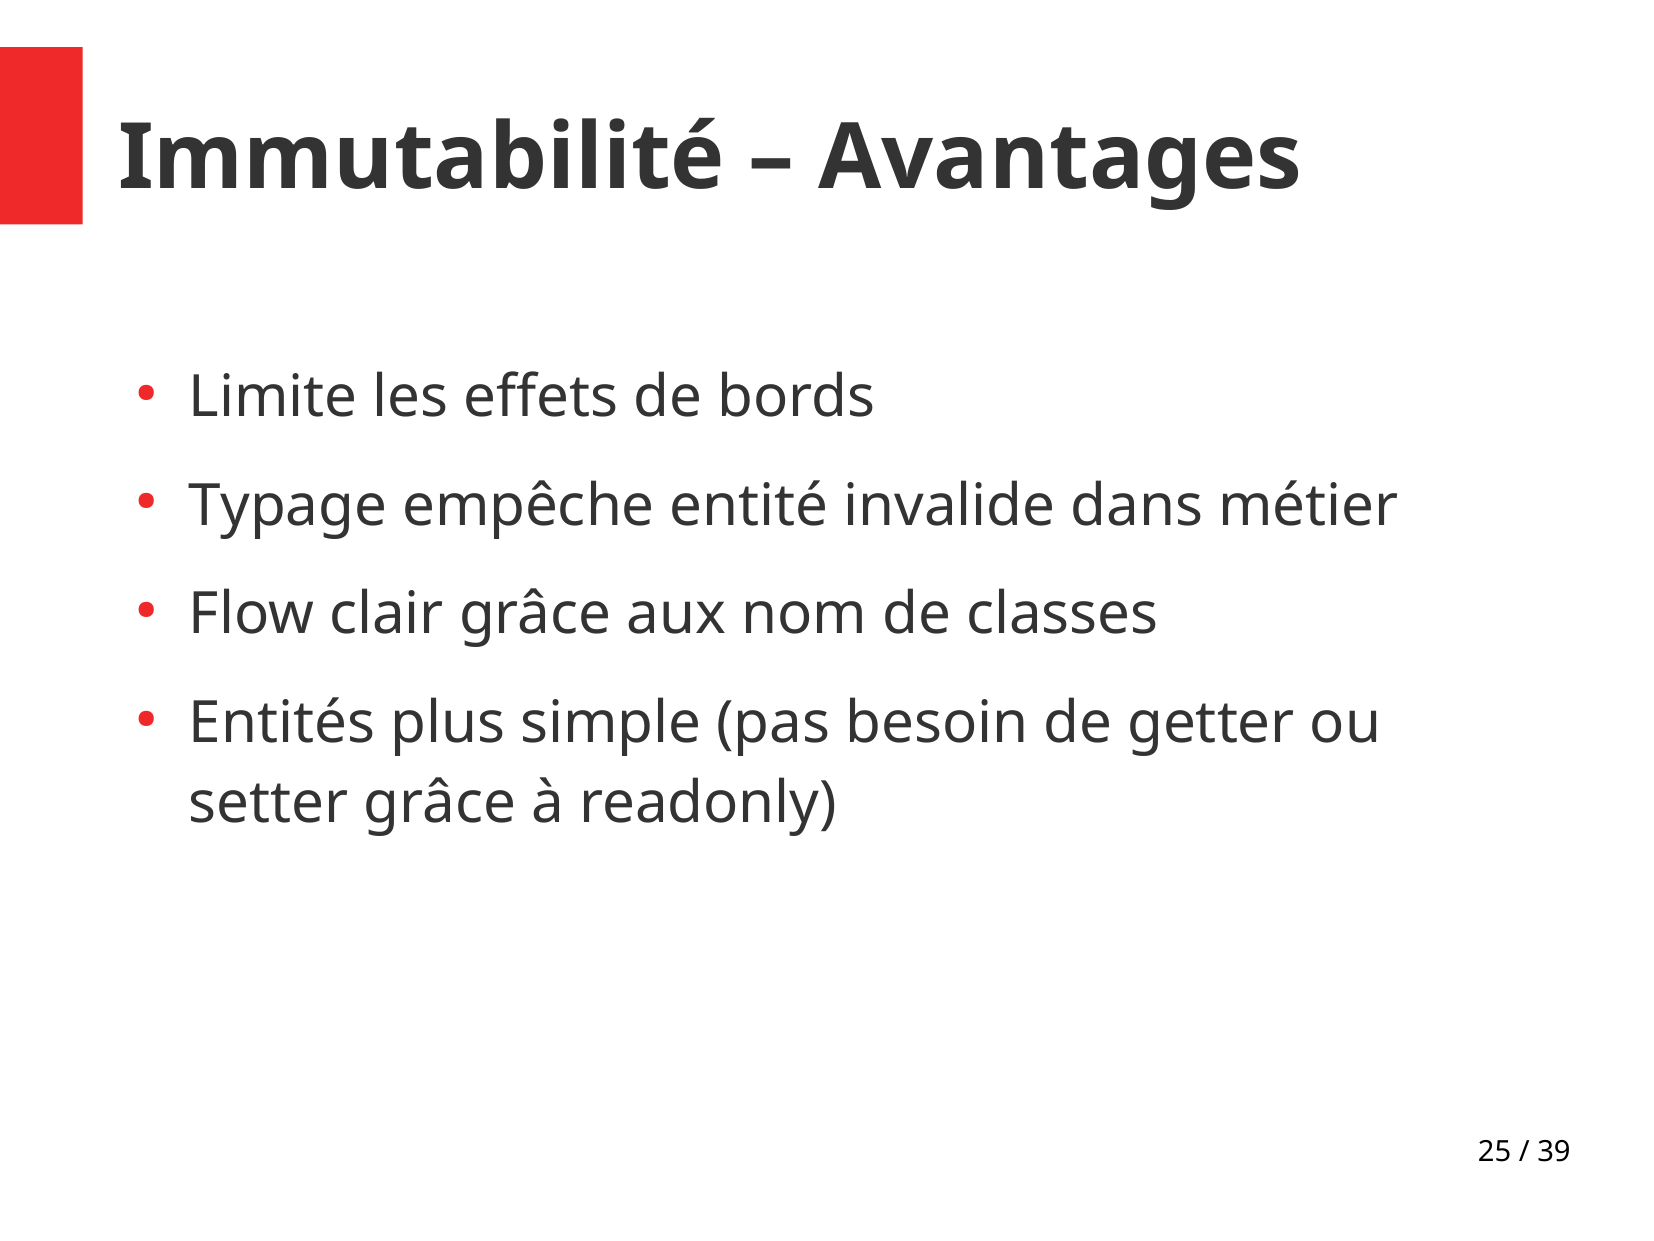

# Immutabilité – Avantages
Limite les effets de bords
Typage empêche entité invalide dans métier
Flow clair grâce aux nom de classes
Entités plus simple (pas besoin de getter ou setter grâce à readonly)
25